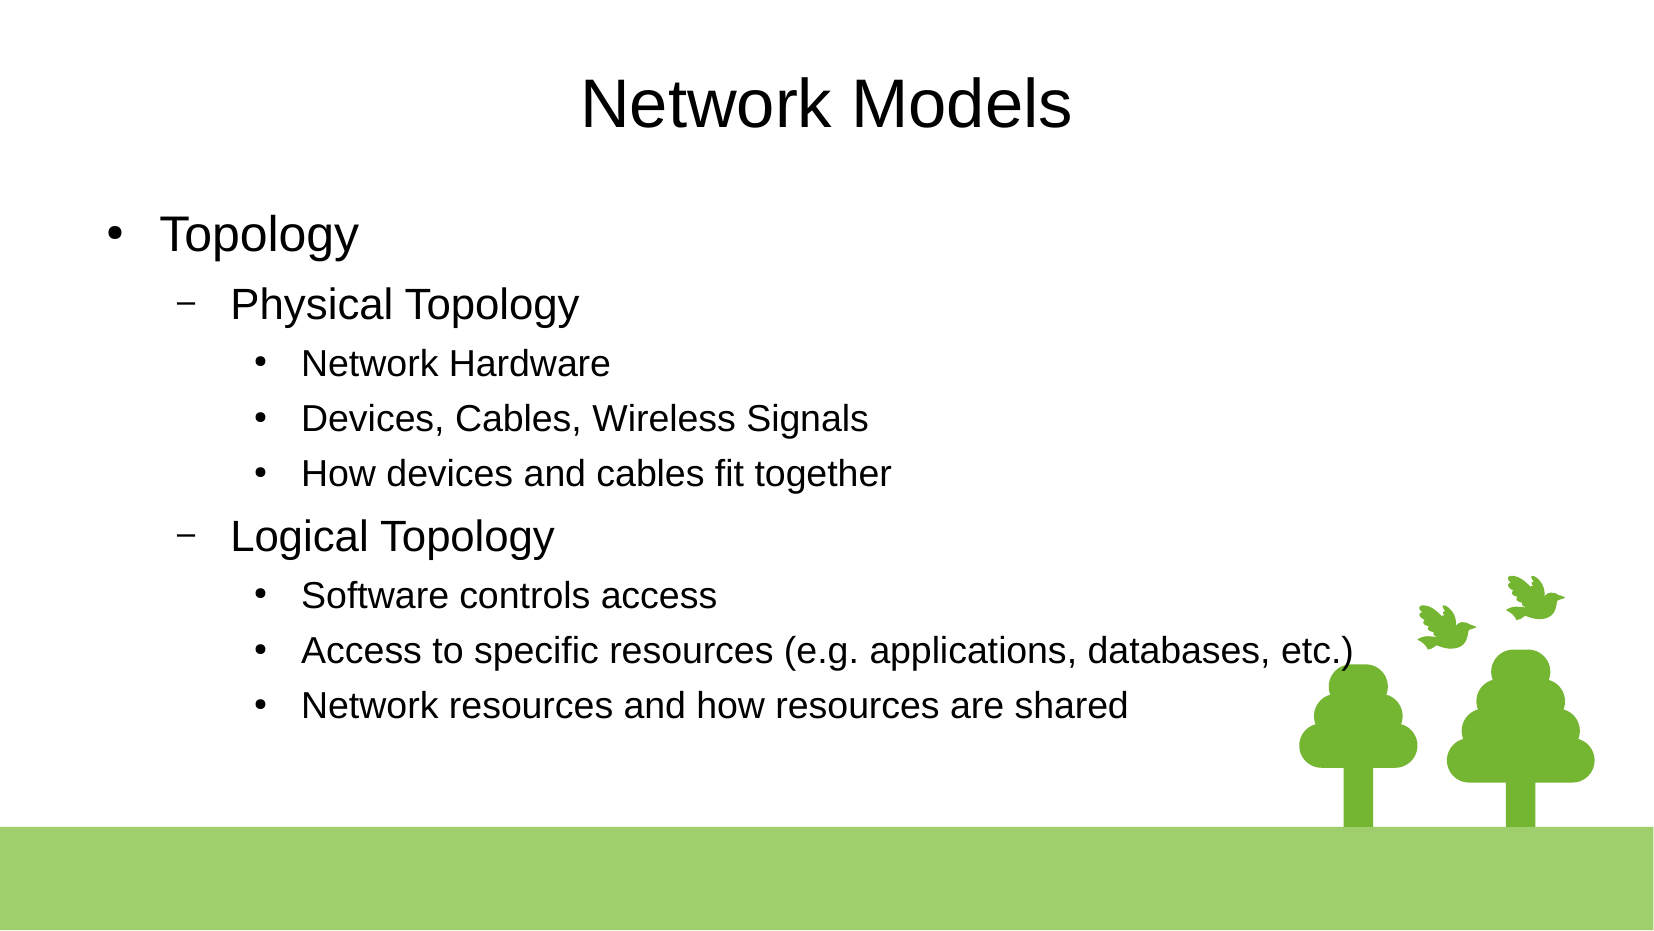

# Network Models
Topology
Physical Topology
Network Hardware
Devices, Cables, Wireless Signals
How devices and cables fit together
Logical Topology
Software controls access
Access to specific resources (e.g. applications, databases, etc.)
Network resources and how resources are shared